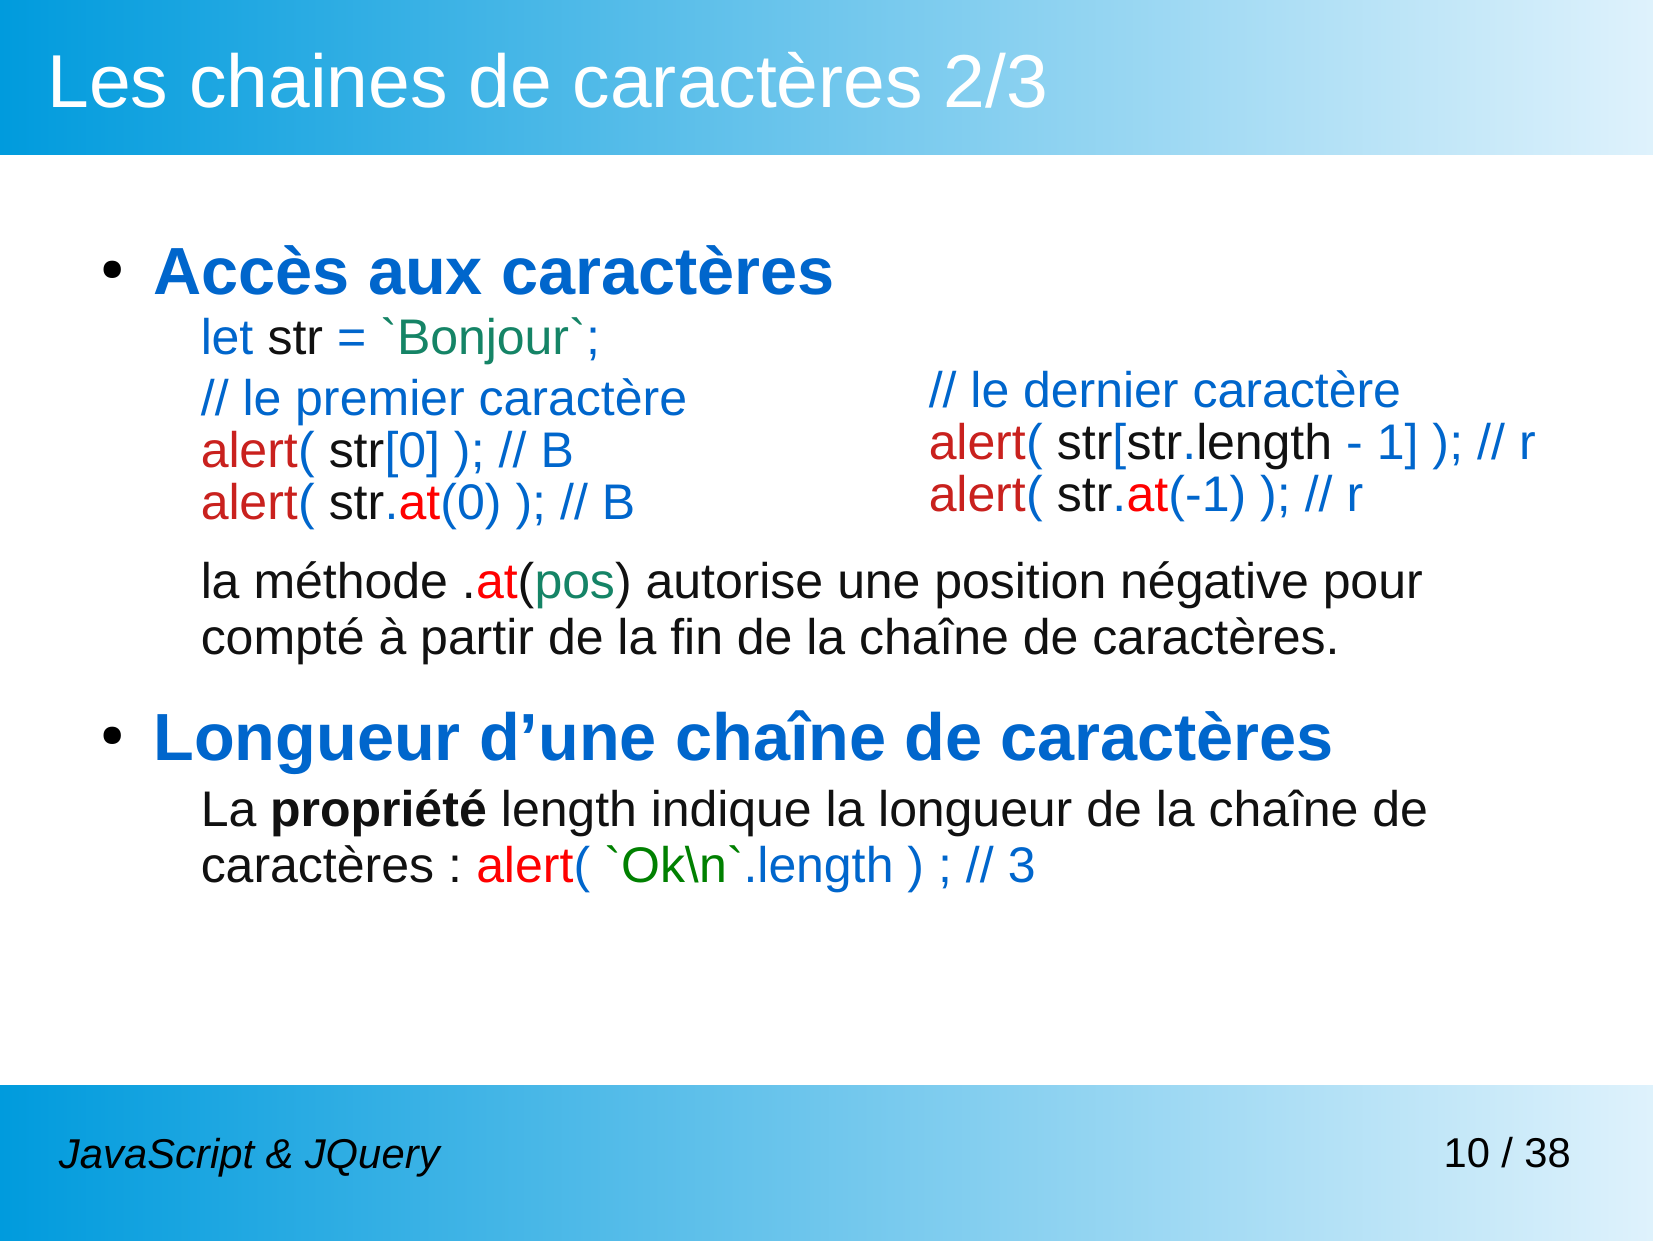

# Les chaines de caractères 2/3
Accès aux caractères
let str = `Bonjour`;
// le premier caractère
alert( str[0] ); // B
alert( str.at(0) ); // B
la méthode .at(pos) autorise une position négative pour compté à partir de la fin de la chaîne de caractères.
Longueur d’une chaîne de caractères
La propriété length indique la longueur de la chaîne de caractères : alert( `Ok\n`.length ) ; // 3
// le dernier caractère
alert( str[str.length - 1] ); // r
alert( str.at(-1) ); // r